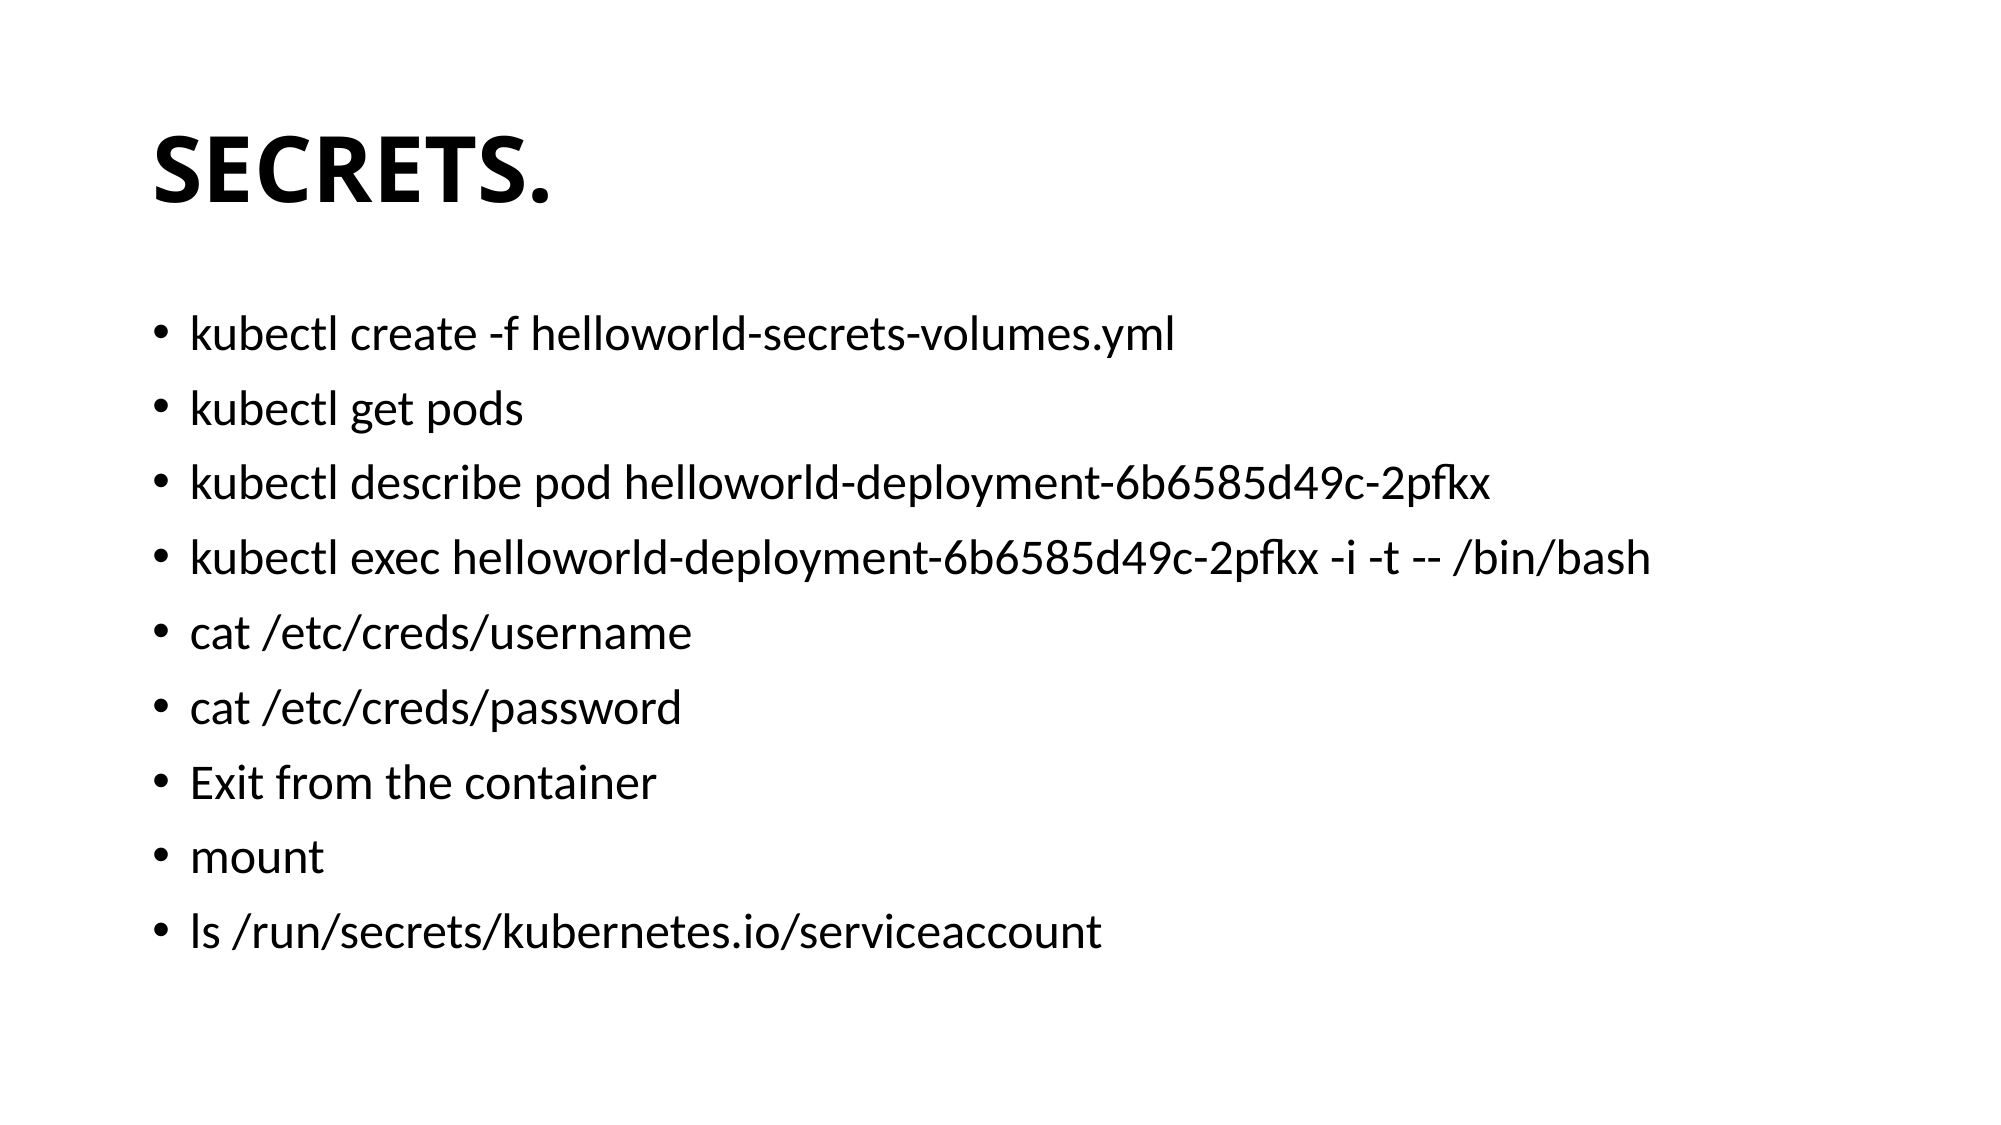

# SECRETS.
kubectl create -f helloworld-secrets-volumes.yml
kubectl get pods
kubectl describe pod helloworld-deployment-6b6585d49c-2pfkx
kubectl exec helloworld-deployment-6b6585d49c-2pfkx -i -t -- /bin/bash
cat /etc/creds/username
cat /etc/creds/password
Exit from the container
mount
ls /run/secrets/kubernetes.io/serviceaccount